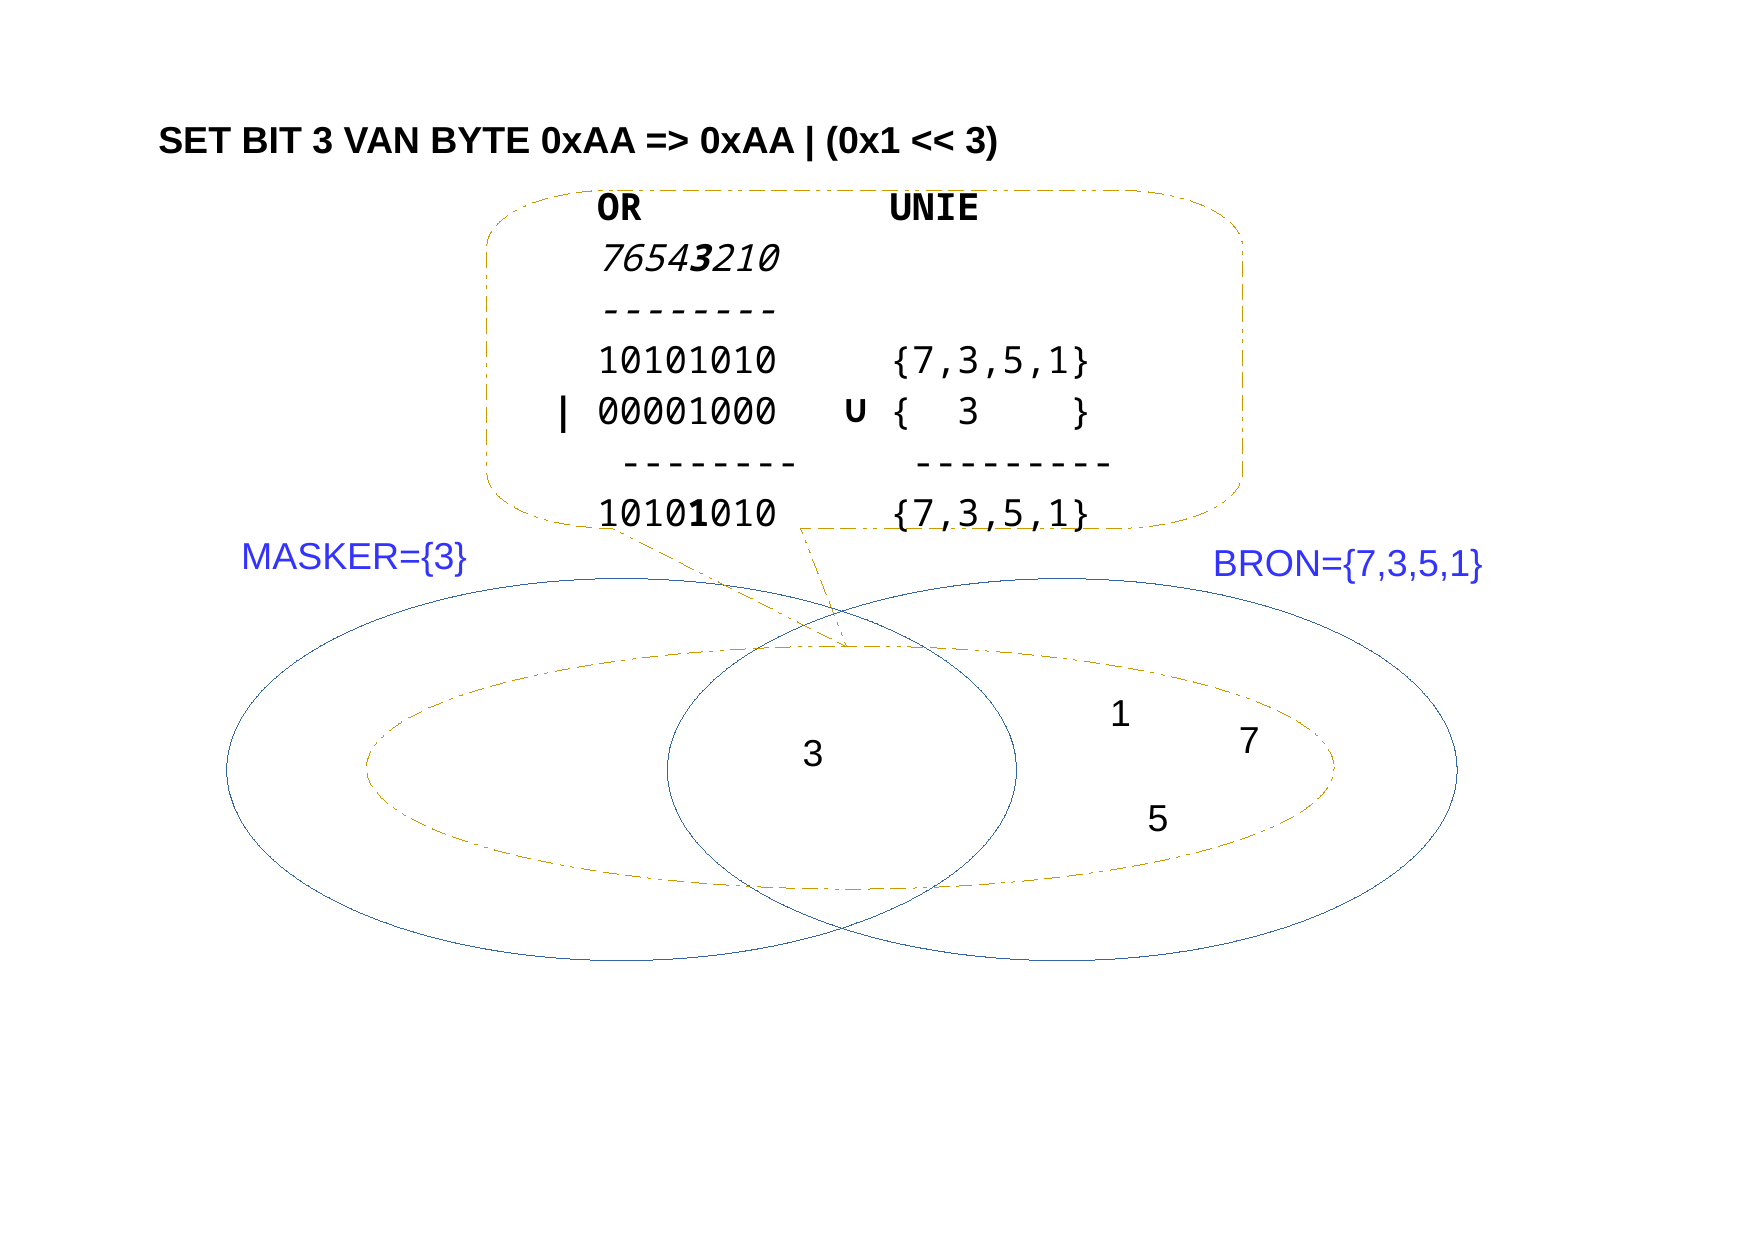

SET BIT 3 VAN BYTE 0xAA => 0xAA | (0x1 << 3)
 OR UNIE
 76543210
 --------
 10101010 {7,3,5,1}
 | 00001000 ∪ { 3 }
 -------- ---------
 10101010 {7,3,5,1}
MASKER={3}
BRON={7,3,5,1}
1
7
3
5